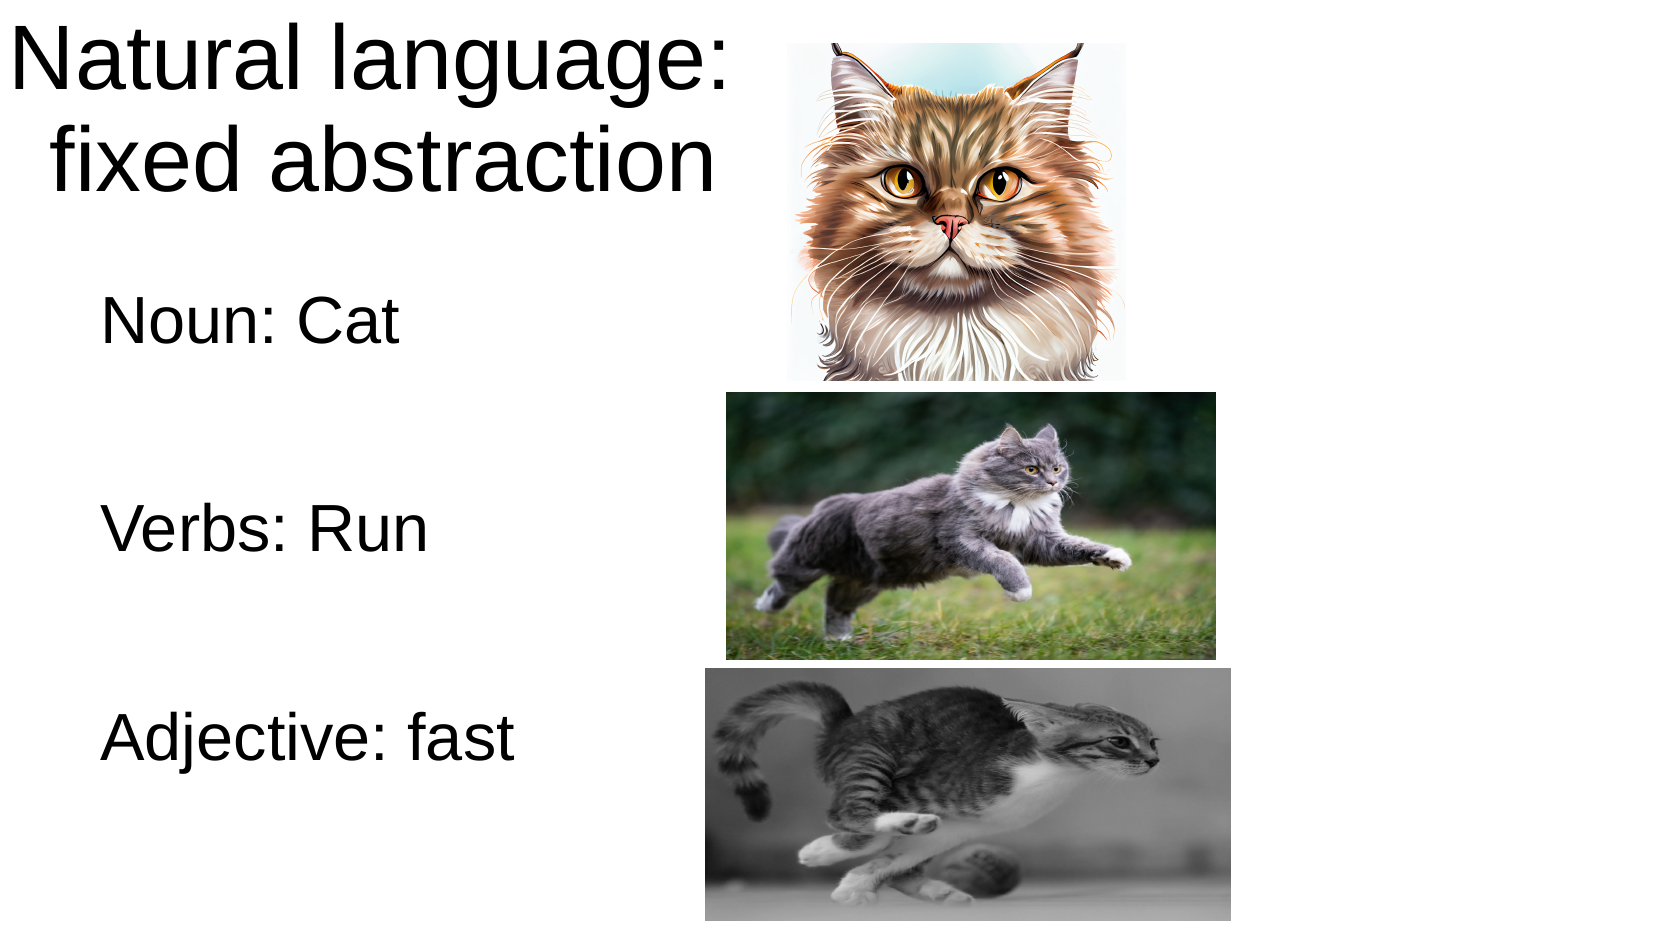

# Natural language: fixed abstraction
Noun: Cat
Verbs: Run
Adjective: fast